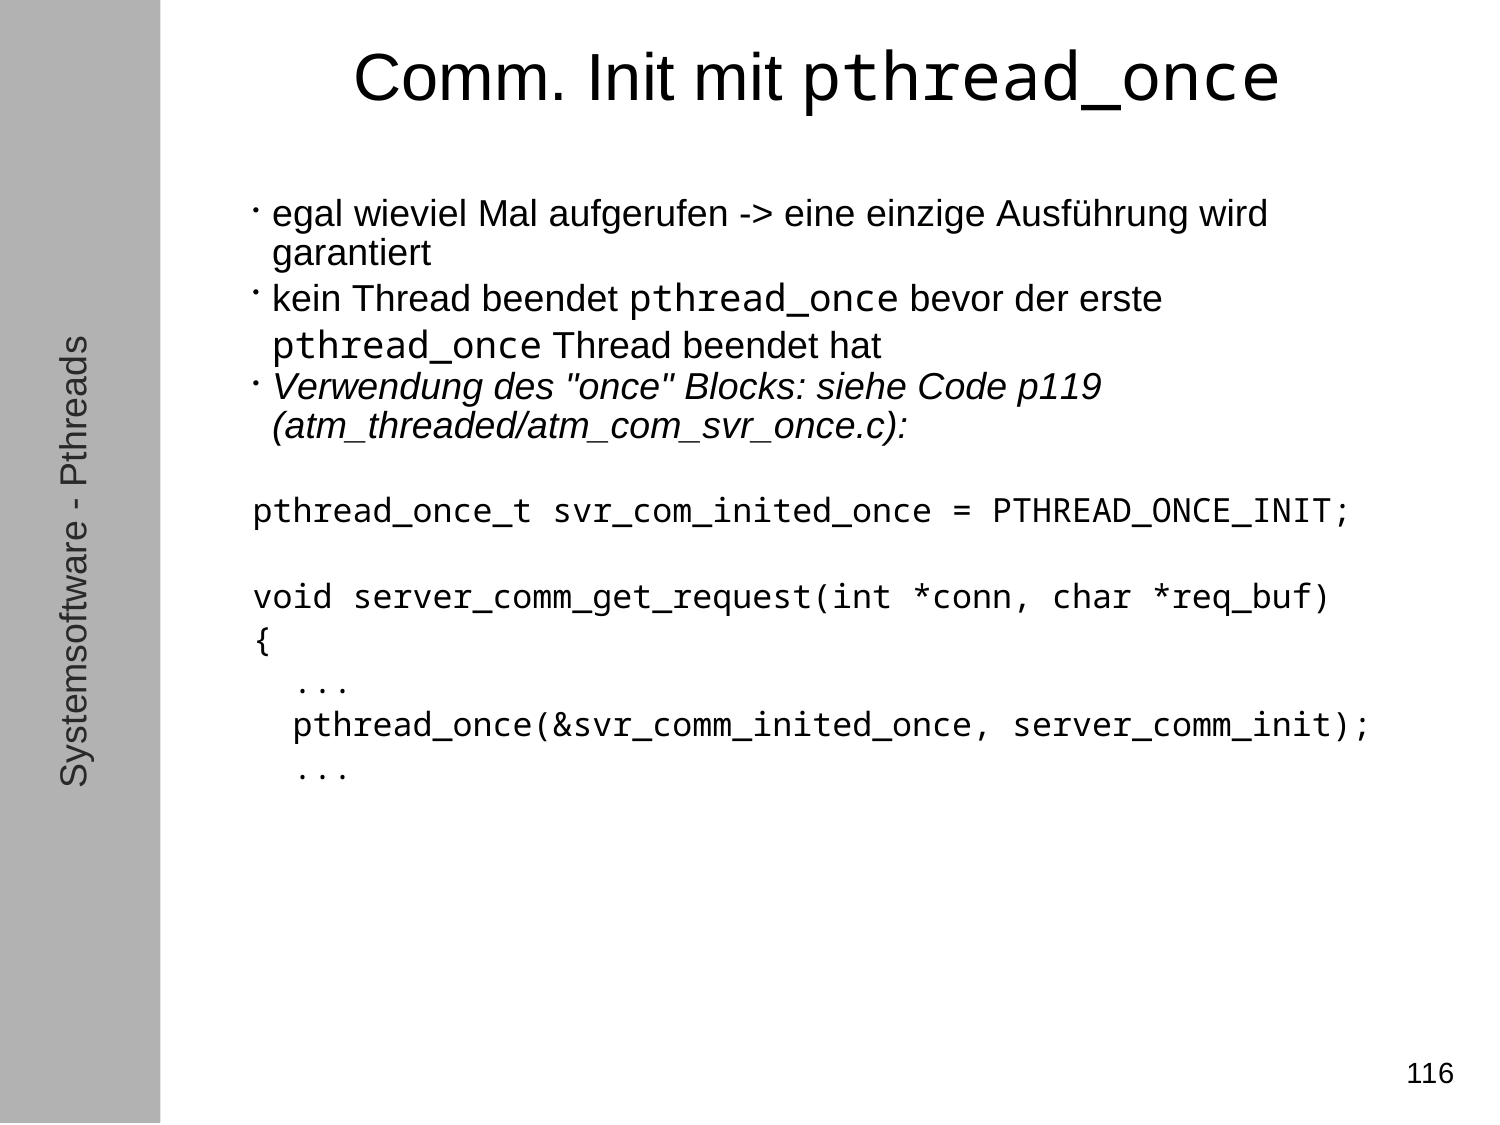

Comm. Init mit pthread_once
egal wieviel Mal aufgerufen -> eine einzige Ausführung wird garantiert
kein Thread beendet pthread_once bevor der erste pthread_once Thread beendet hat
Verwendung des "once" Blocks: siehe Code p119 (atm_threaded/atm_com_svr_once.c):
pthread_once_t svr_com_inited_once = PTHREAD_ONCE_INIT;
void server_comm_get_request(int *conn, char *req_buf)
{
 ...
 pthread_once(&svr_comm_inited_once, server_comm_init);
 ...
Systemsoftware - Pthreads